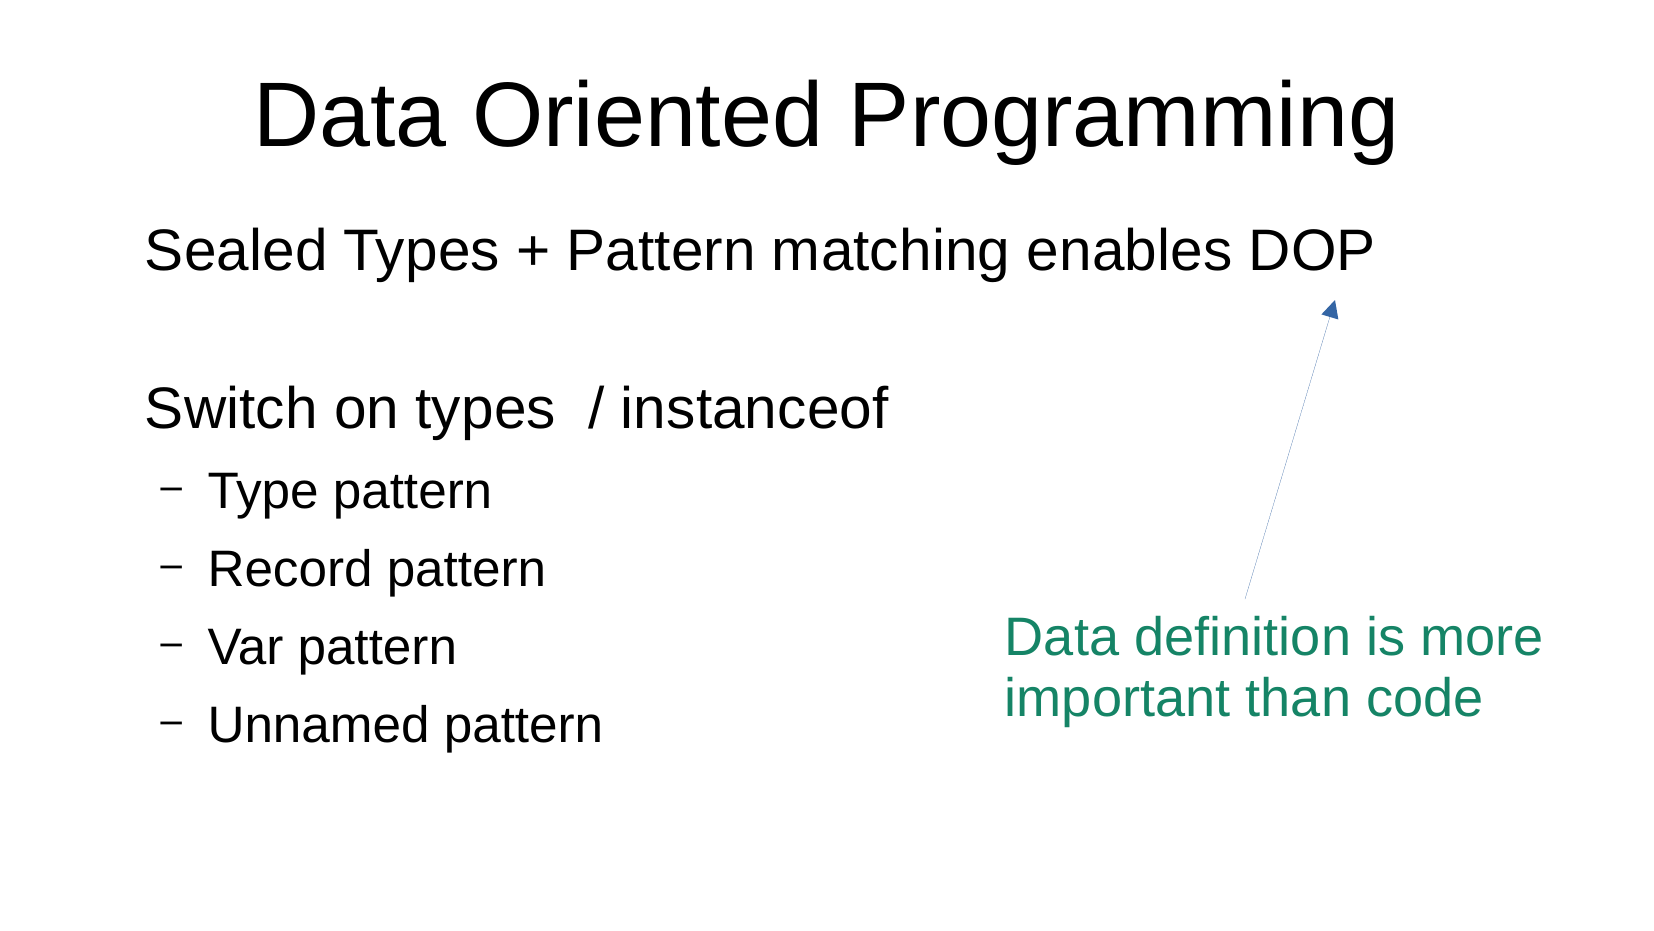

# Data Oriented Programming
Sealed Types + Pattern matching enables DOP
Switch on types / instanceof
Type pattern
Record pattern
Var pattern
Unnamed pattern
Data definition is more important than code